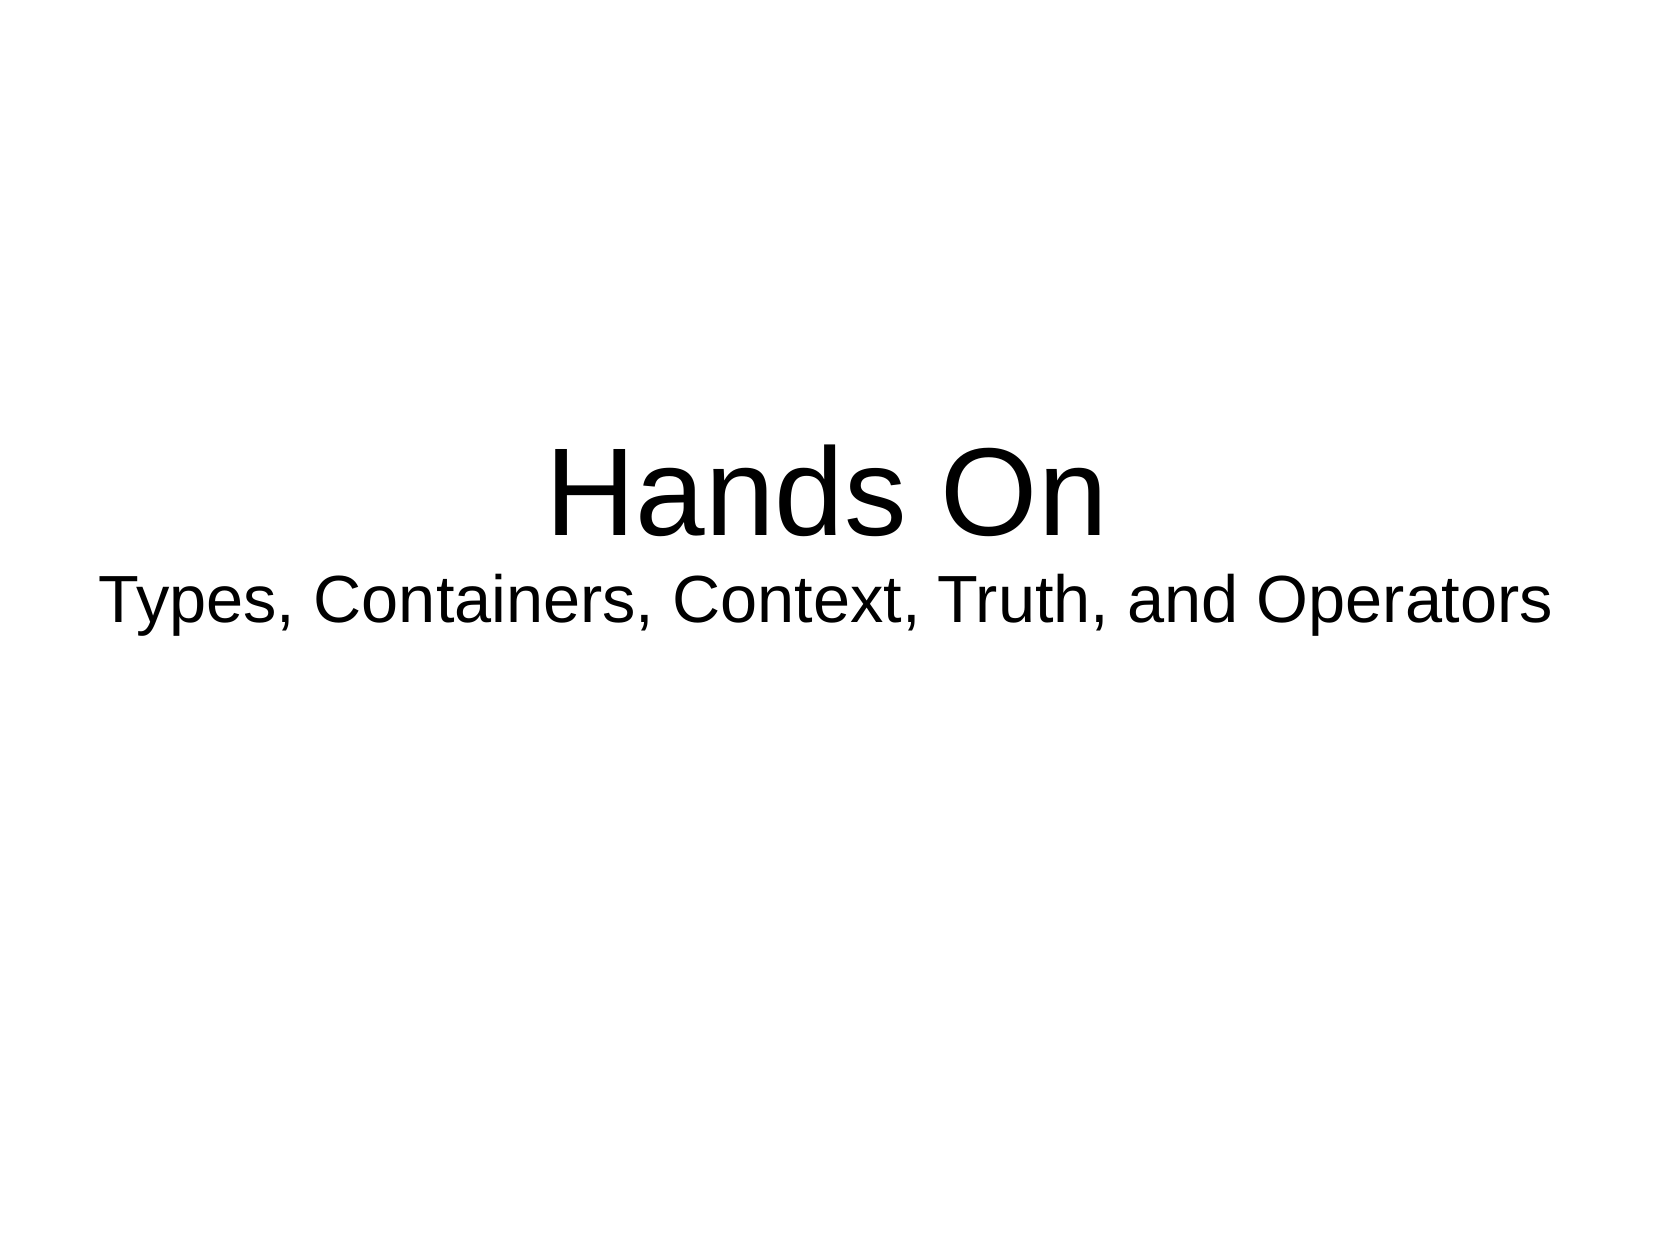

# Hands On
Types, Containers, Context, Truth, and Operators